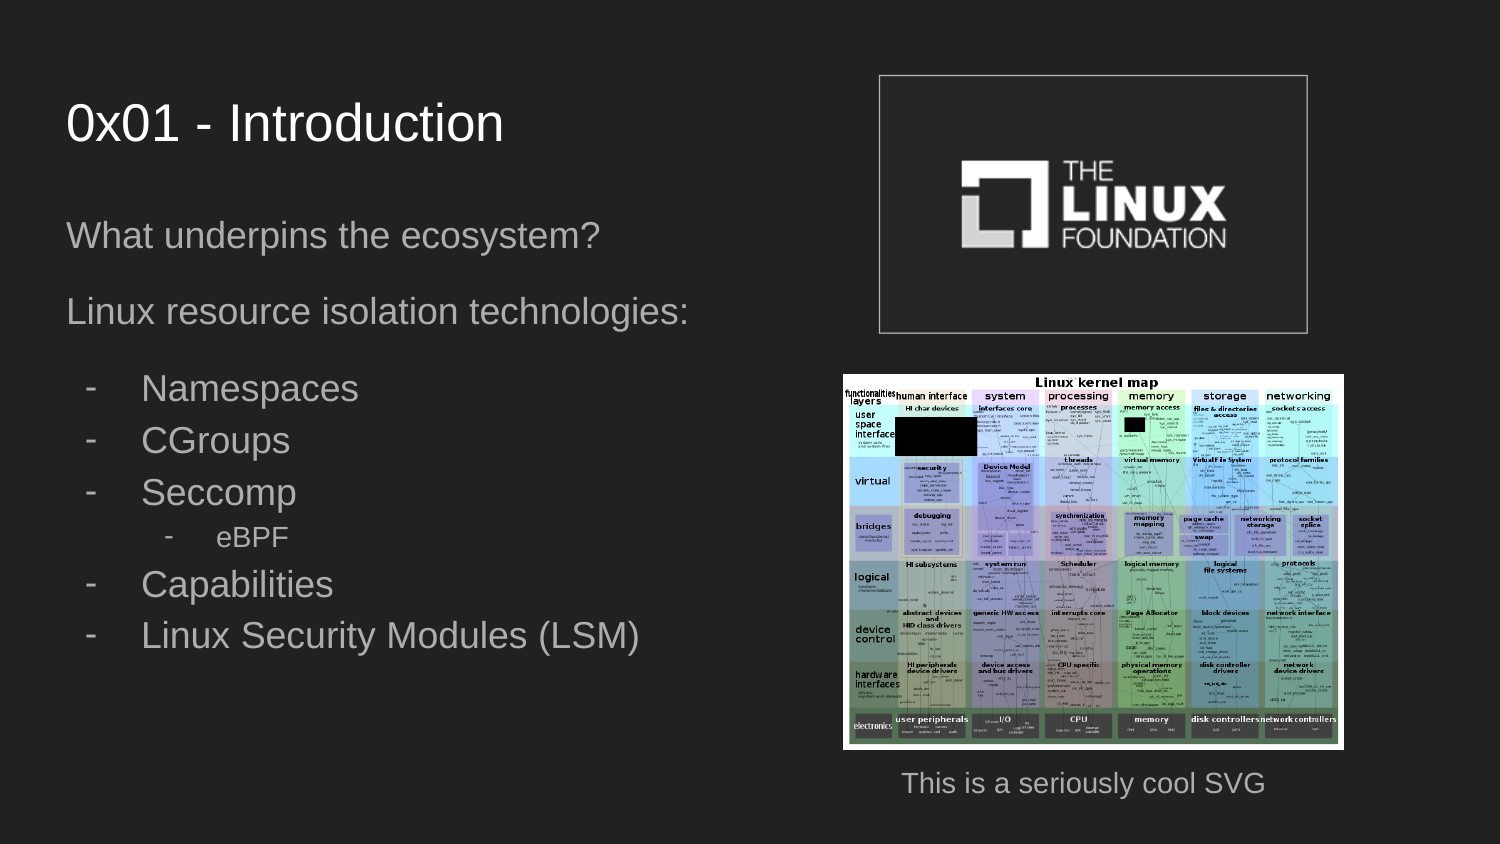

# 0x01 - Introduction
What underpins the ecosystem?
Linux resource isolation technologies:
Namespaces
CGroups
Seccomp
eBPF
Capabilities
Linux Security Modules (LSM)
This is a seriously cool SVG